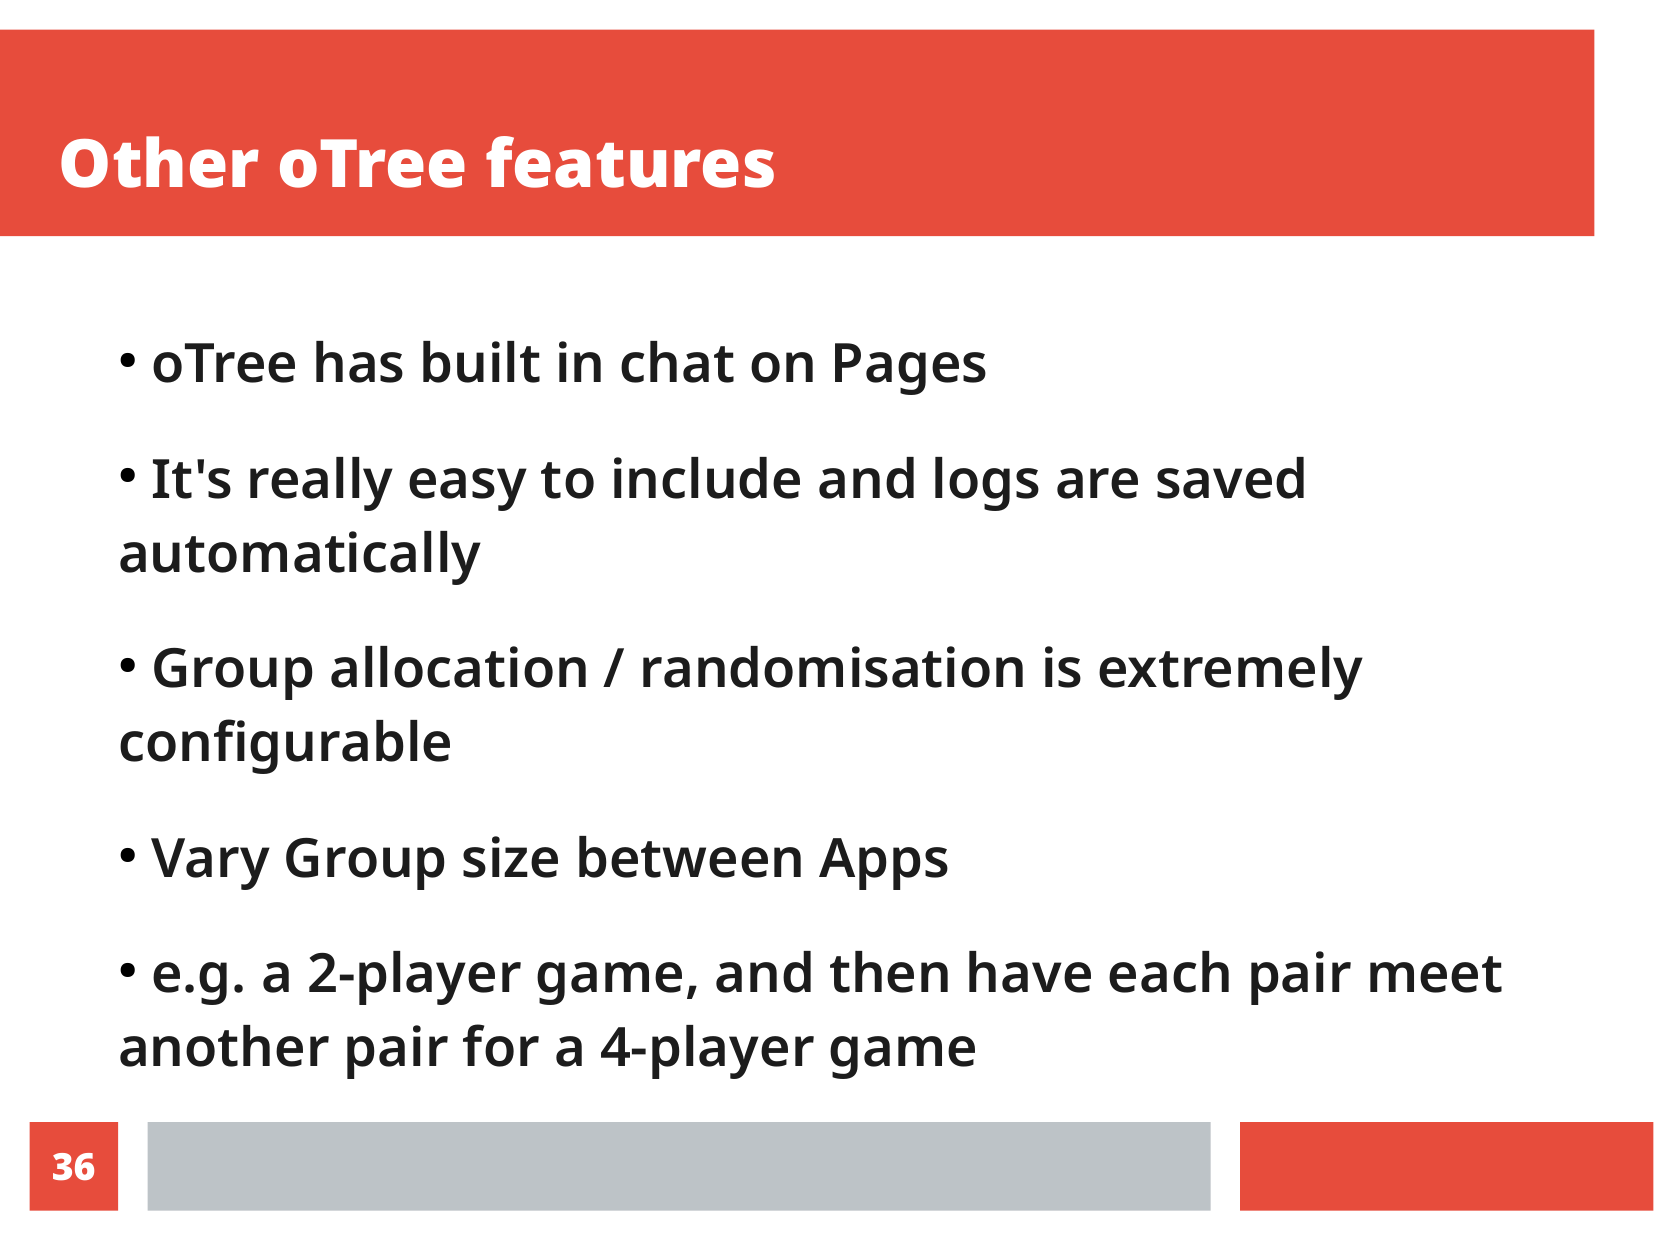

# Other oTree features
 oTree has built in chat on Pages
 It's really easy to include and logs are saved automatically
 Group allocation / randomisation is extremely configurable
 Vary Group size between Apps
 e.g. a 2-player game, and then have each pair meet another pair for a 4-player game
36